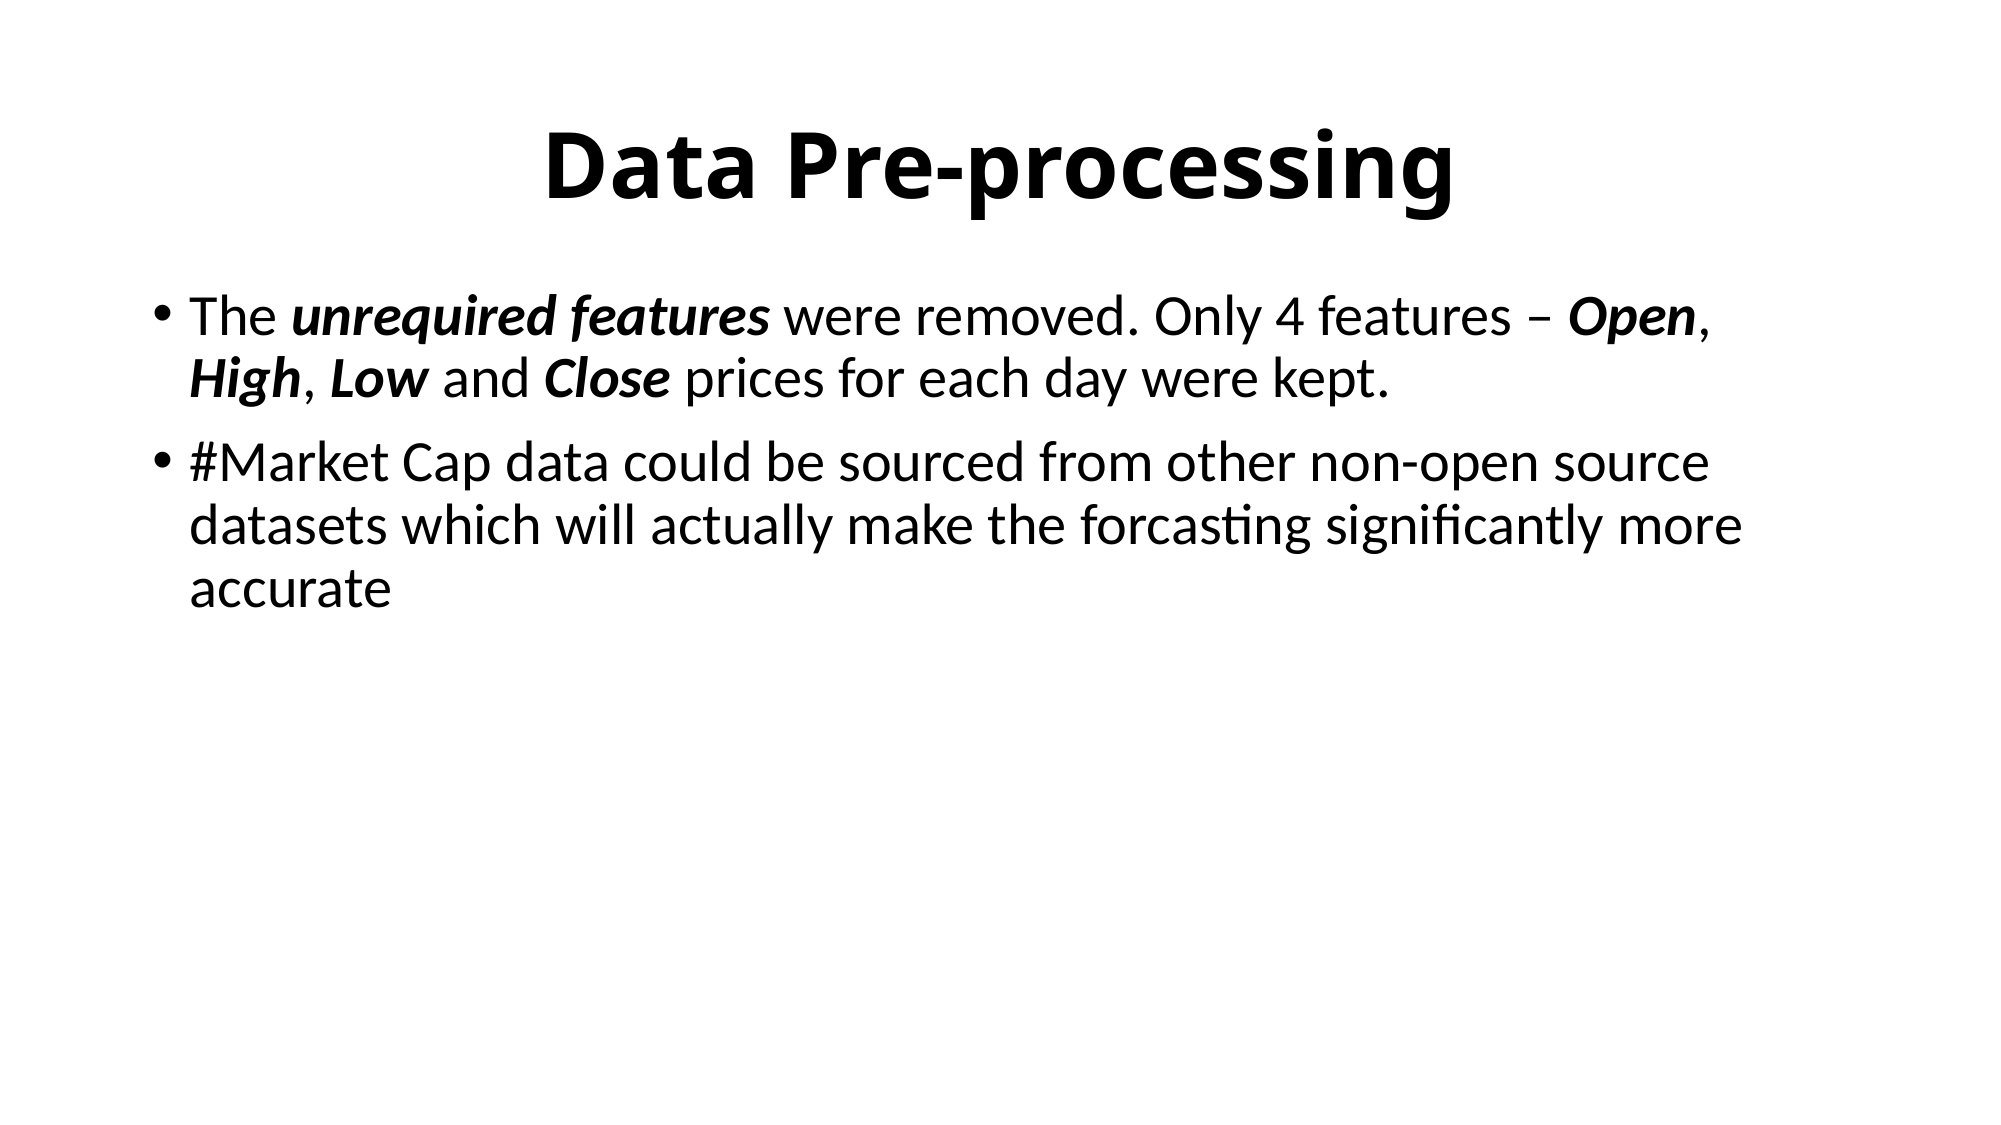

# Data Pre-processing
The unrequired features were removed. Only 4 features – Open, High, Low and Close prices for each day were kept.
#Market Cap data could be sourced from other non-open source datasets which will actually make the forcasting significantly more accurate